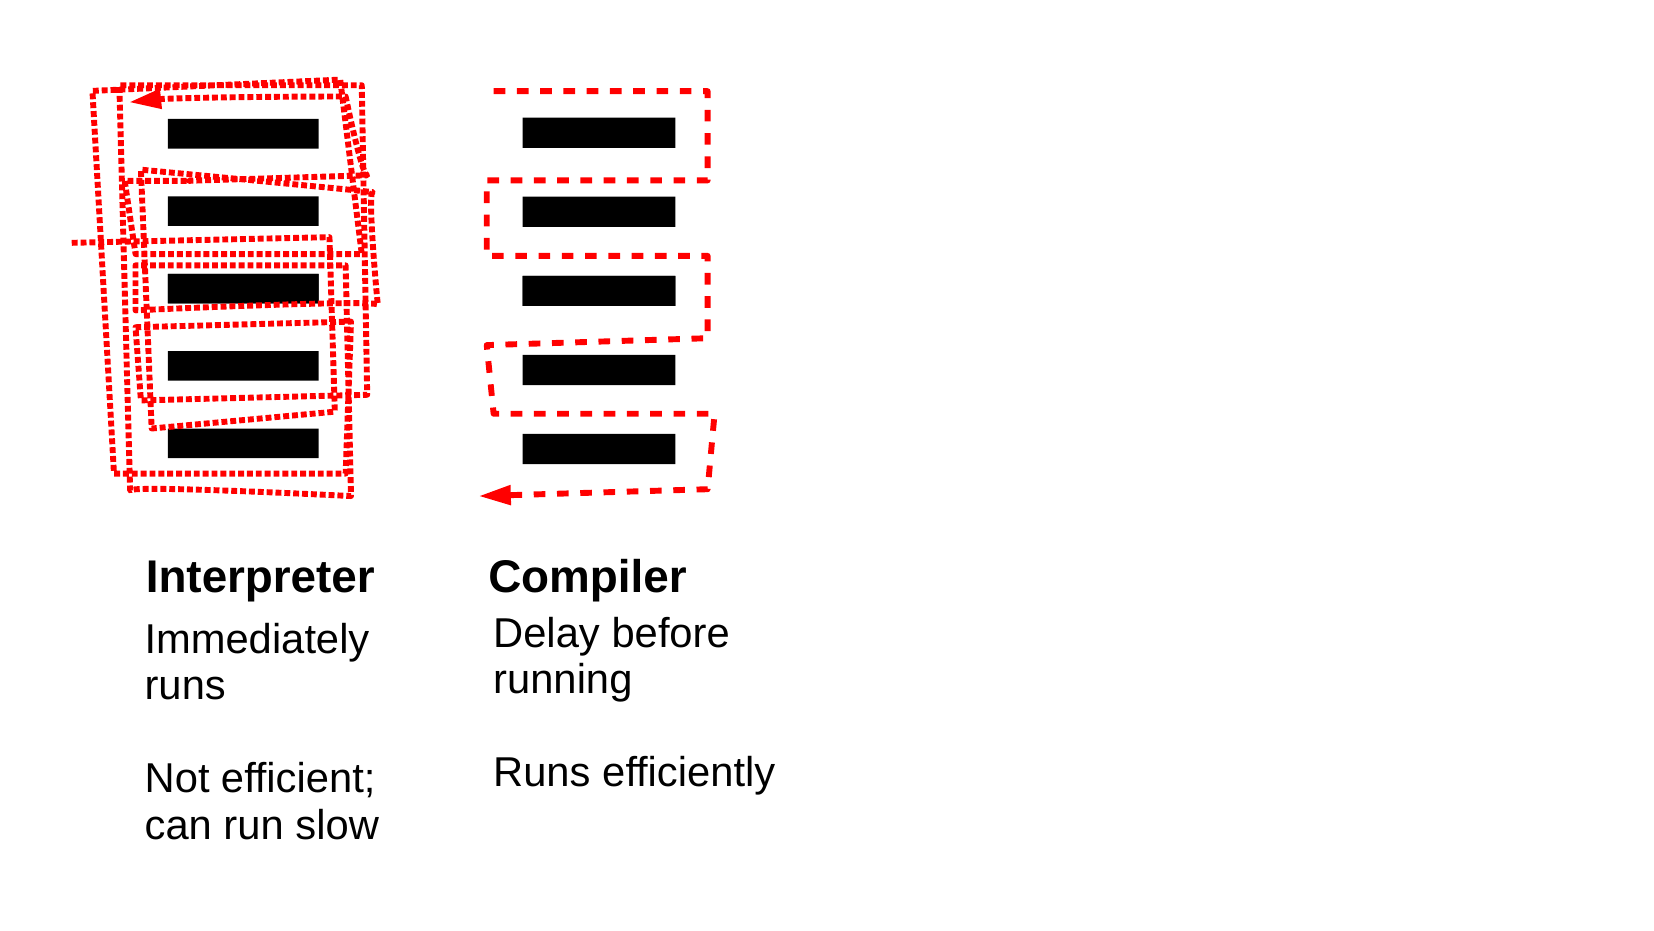

Interpreter
Compiler
Delay before running
Runs efficiently
Immediately
runs
Not efficient;
can run slow